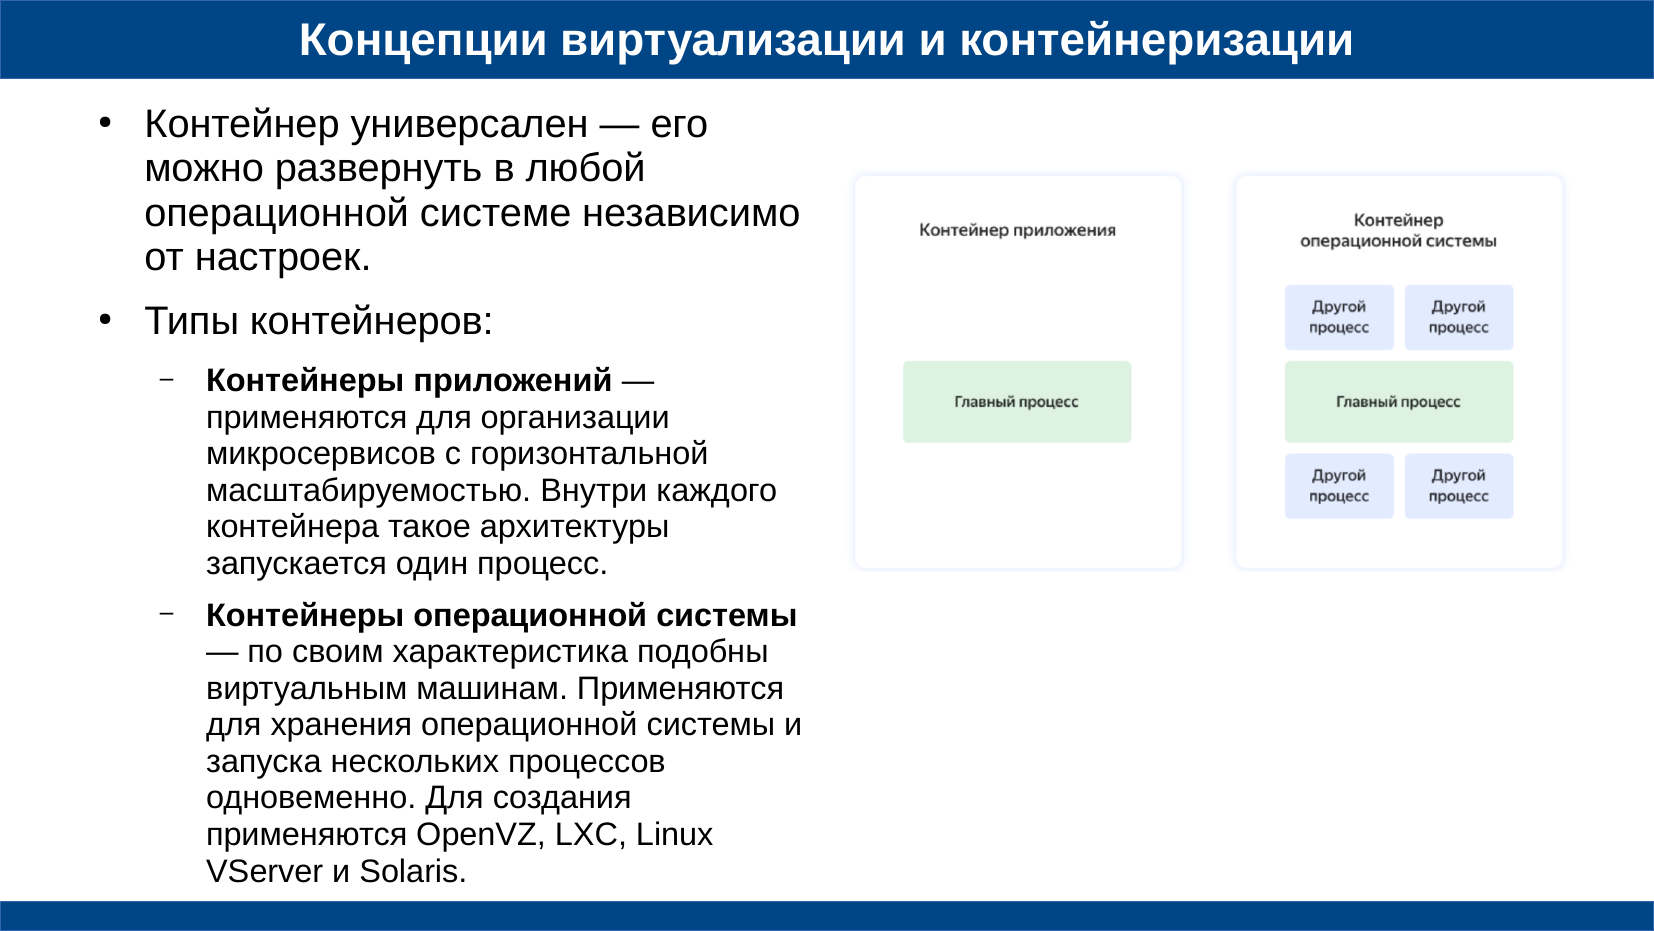

# Концепции виртуализации и контейнеризации
Контейнер универсален — его можно развернуть в любой операционной системе независимо от настроек.
Типы контейнеров:
Контейнеры приложений — применяются для организации микросервисов с горизонтальной масштабируемостью. Внутри каждого контейнера такое архитектуры запускается один процесс.
Контейнеры операционной системы — по своим характеристика подобны виртуальным машинам. Применяются для хранения операционной системы и запуска нескольких процессов одновеменно. Для создания применяются OpenVZ, LXC, Linux VServer и Solaris.